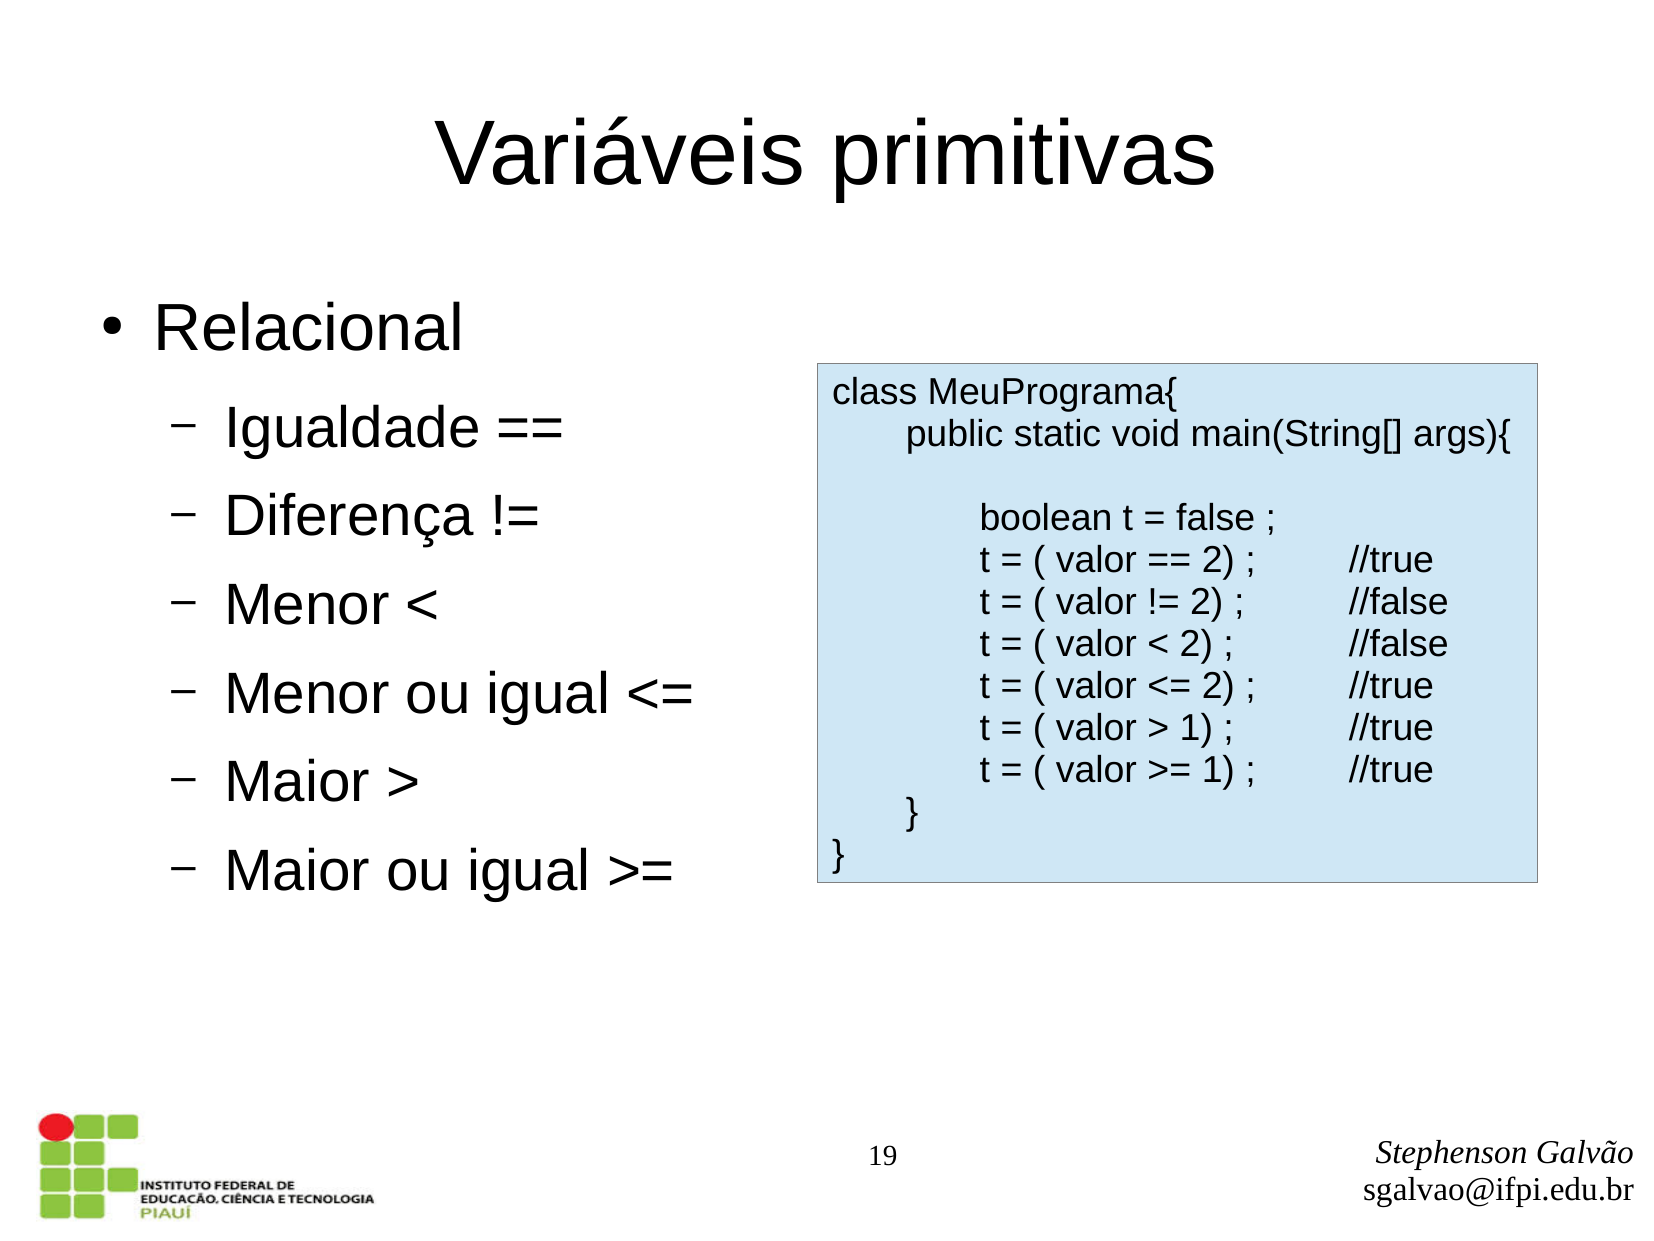

# Variáveis primitivas
Relacional
Igualdade ==
Diferença !=
Menor <
Menor ou igual <=
Maior >
Maior ou igual >=
class MeuPrograma{
	public static void main(String[] args){
		boolean t = false ;
		t = ( valor == 2) ;		//true
		t = ( valor != 2) ;		//false
		t = ( valor < 2) ;		//false
		t = ( valor <= 2) ;		//true
		t = ( valor > 1) ;		//true
		t = ( valor >= 1) ;		//true
	}
}
19